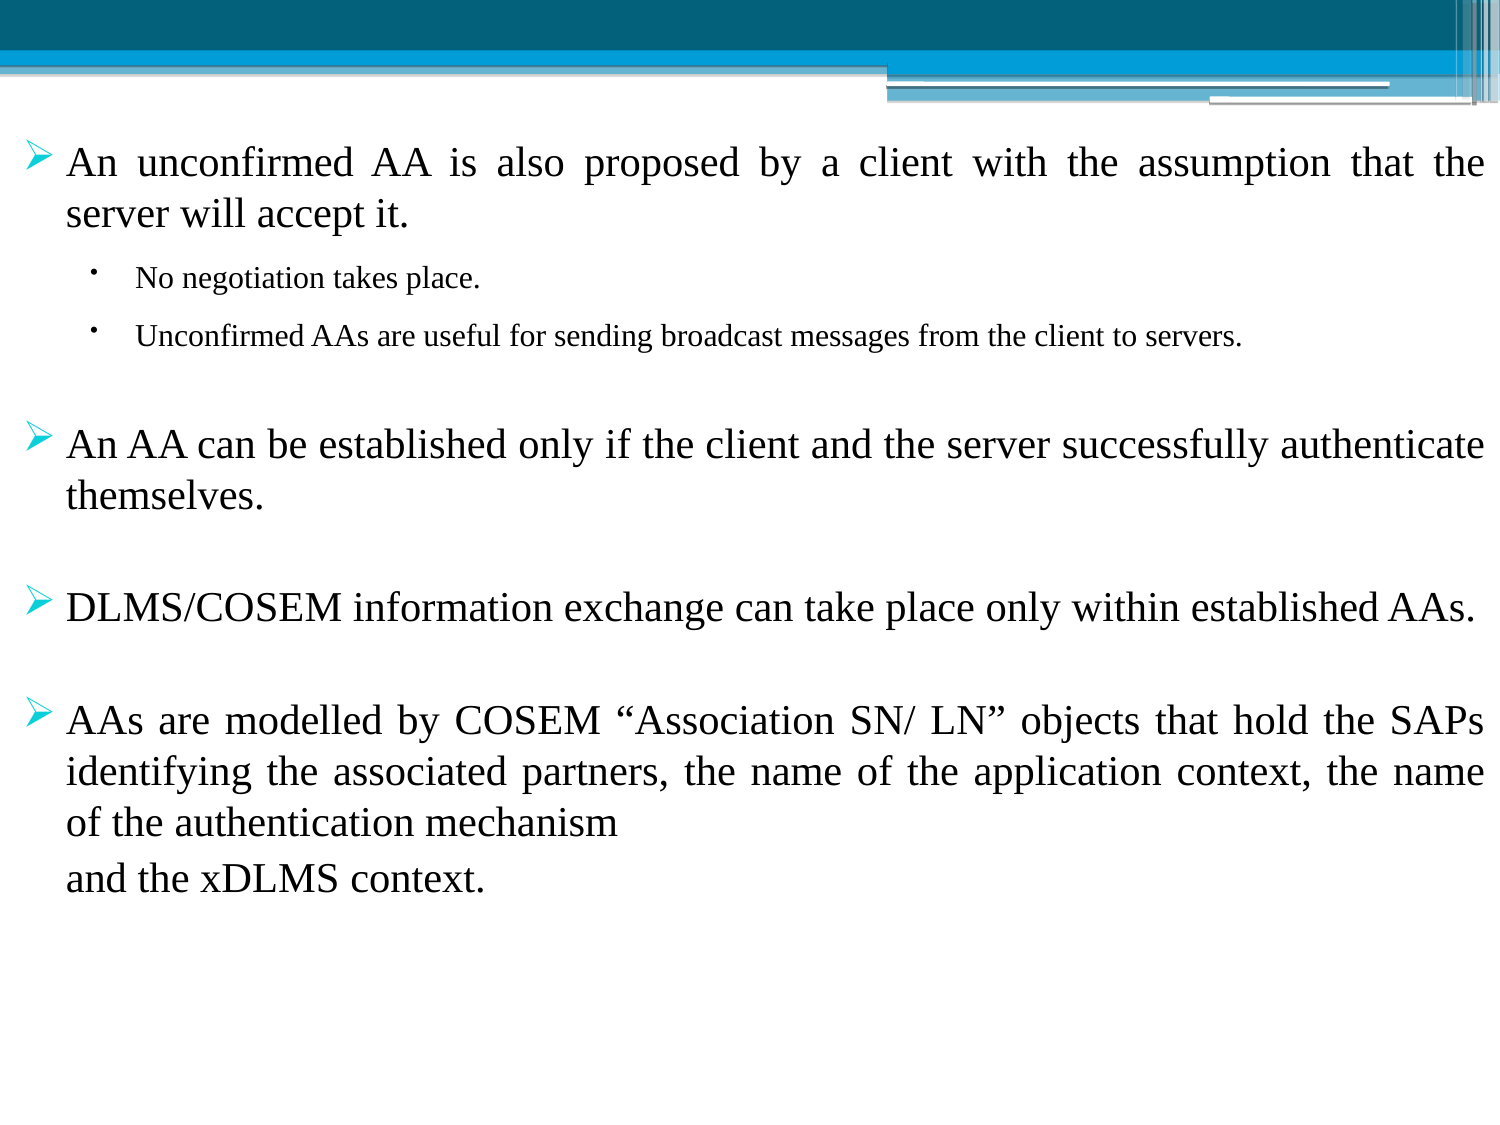

# An unconfirmed AA is also proposed by a client with the assumption that the server will accept it.
No negotiation takes place.
Unconfirmed AAs are useful for sending broadcast messages from the client to servers.
An AA can be established only if the client and the server successfully authenticate themselves.
DLMS/COSEM information exchange can take place only within established AAs.
AAs are modelled by COSEM “Association SN/ LN” objects that hold the SAPs identifying the associated partners, the name of the application context, the name of the authentication mechanism
and the xDLMS context.